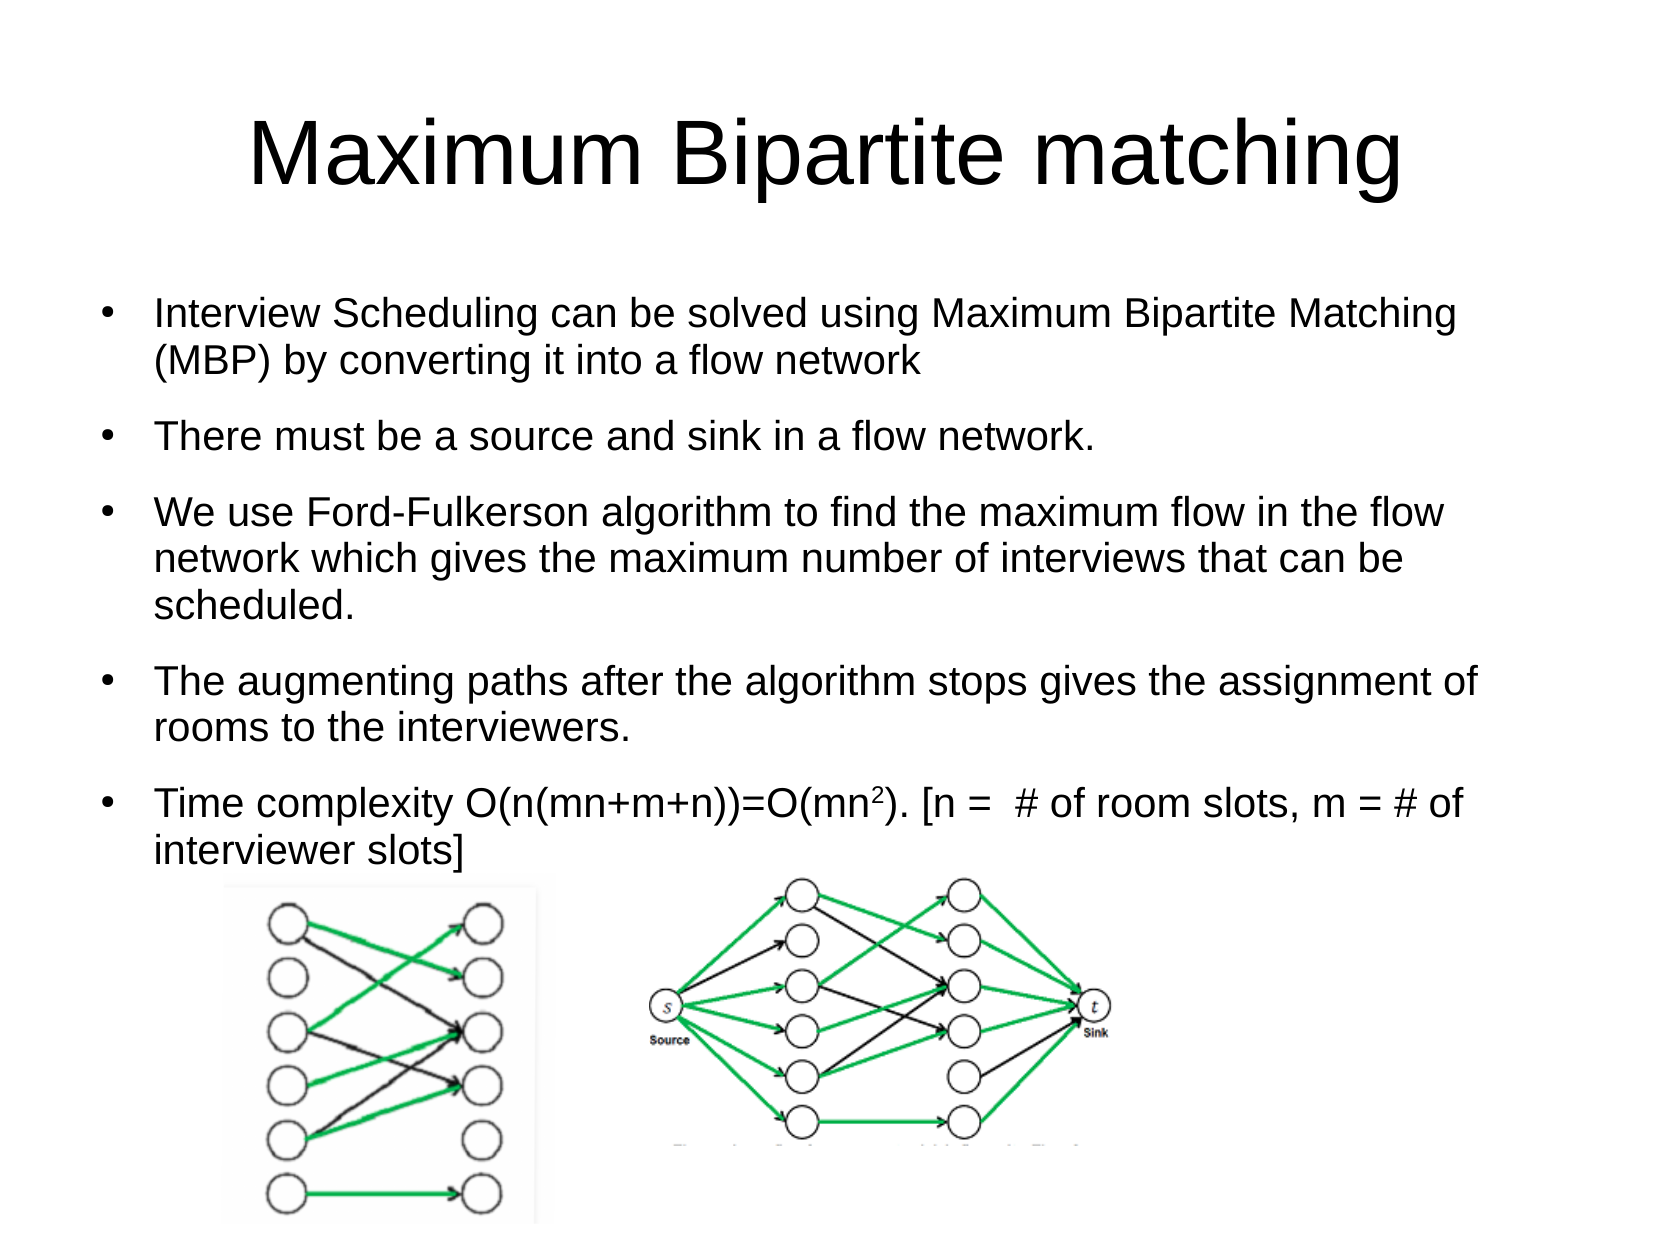

# Maximum Bipartite matching
Interview Scheduling can be solved using Maximum Bipartite Matching (MBP) by converting it into a flow network
There must be a source and sink in a flow network.
We use Ford-Fulkerson algorithm to find the maximum flow in the flow network which gives the maximum number of interviews that can be scheduled.
The augmenting paths after the algorithm stops gives the assignment of rooms to the interviewers.
Time complexity O(n(mn+m+n))=O(mn2). [n = # of room slots, m = # of interviewer slots]